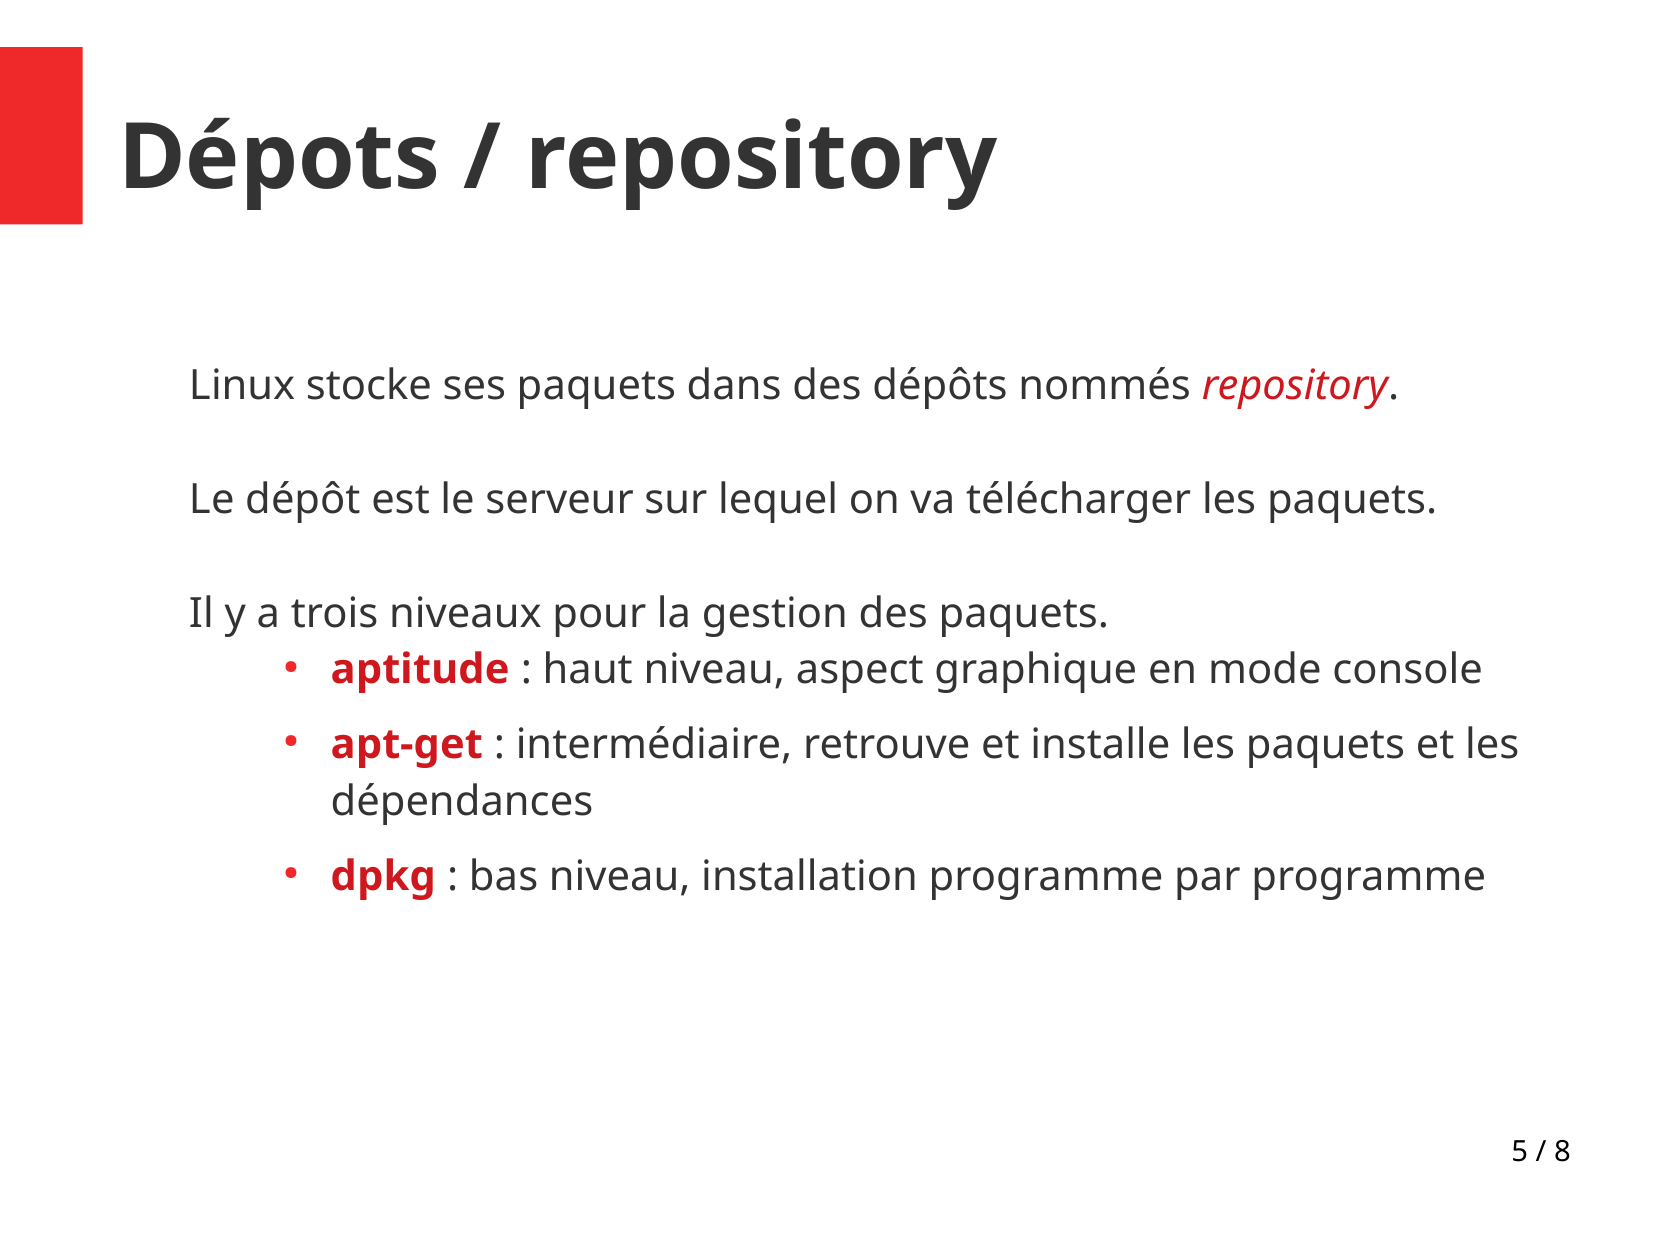

# Dépots / repository
Linux stocke ses paquets dans des dépôts nommés repository.
Le dépôt est le serveur sur lequel on va télécharger les paquets.
Il y a trois niveaux pour la gestion des paquets.
aptitude : haut niveau, aspect graphique en mode console
apt-get : intermédiaire, retrouve et installe les paquets et les dépendances
dpkg : bas niveau, installation programme par programme
5